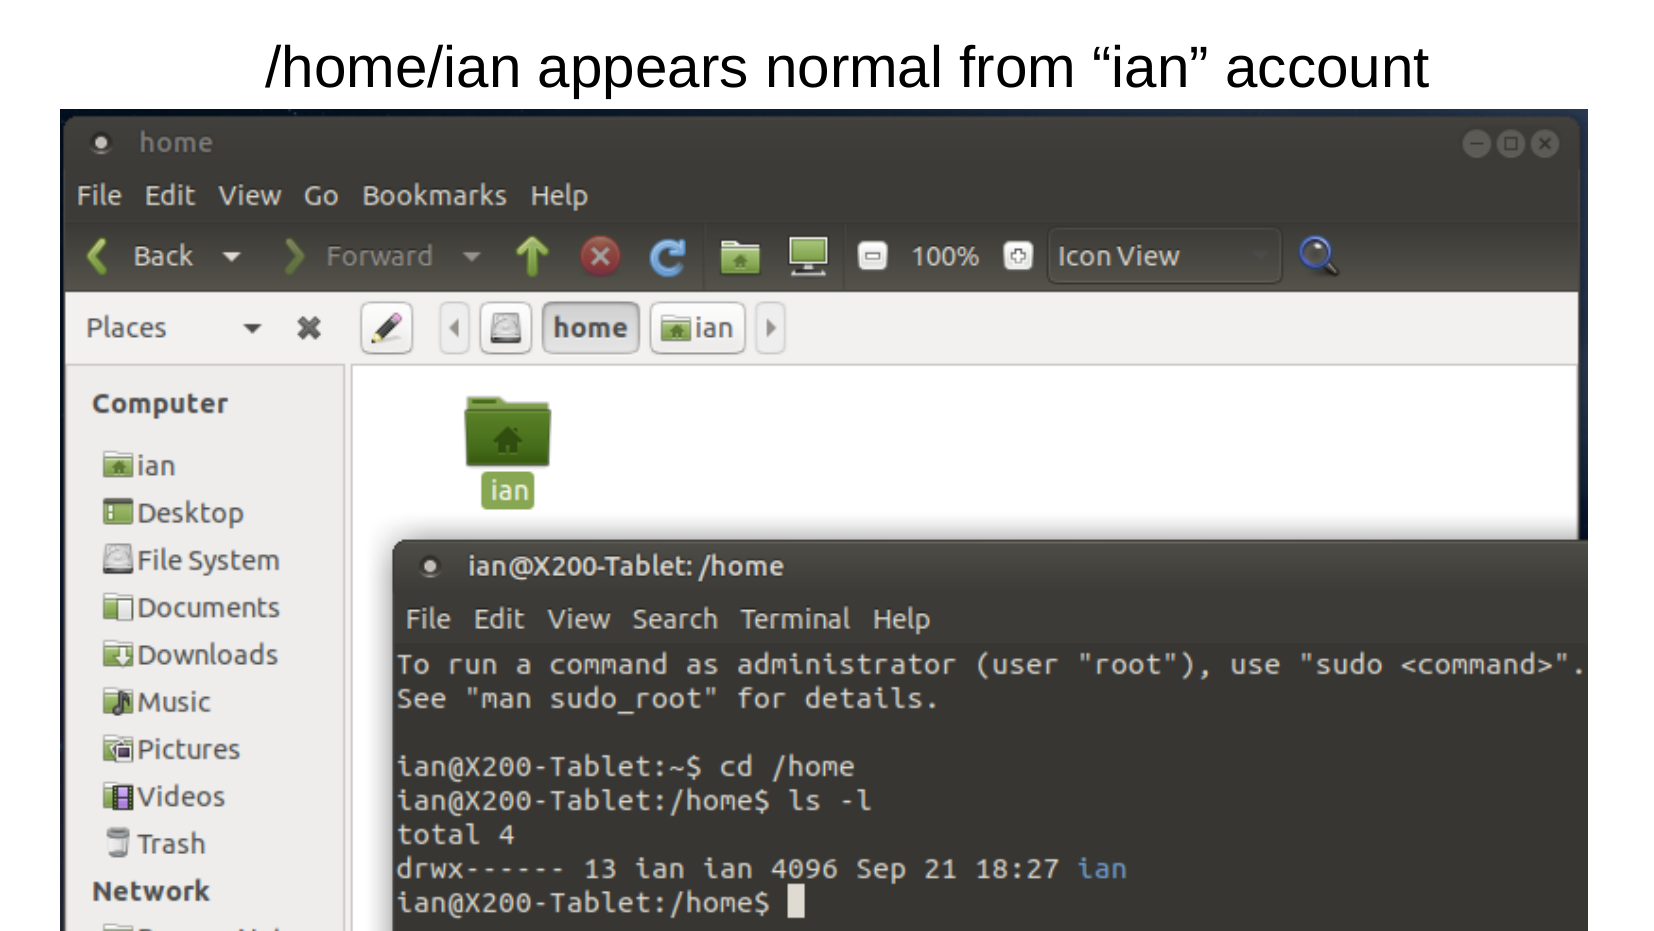

# /home/ian appears normal from “ian” account